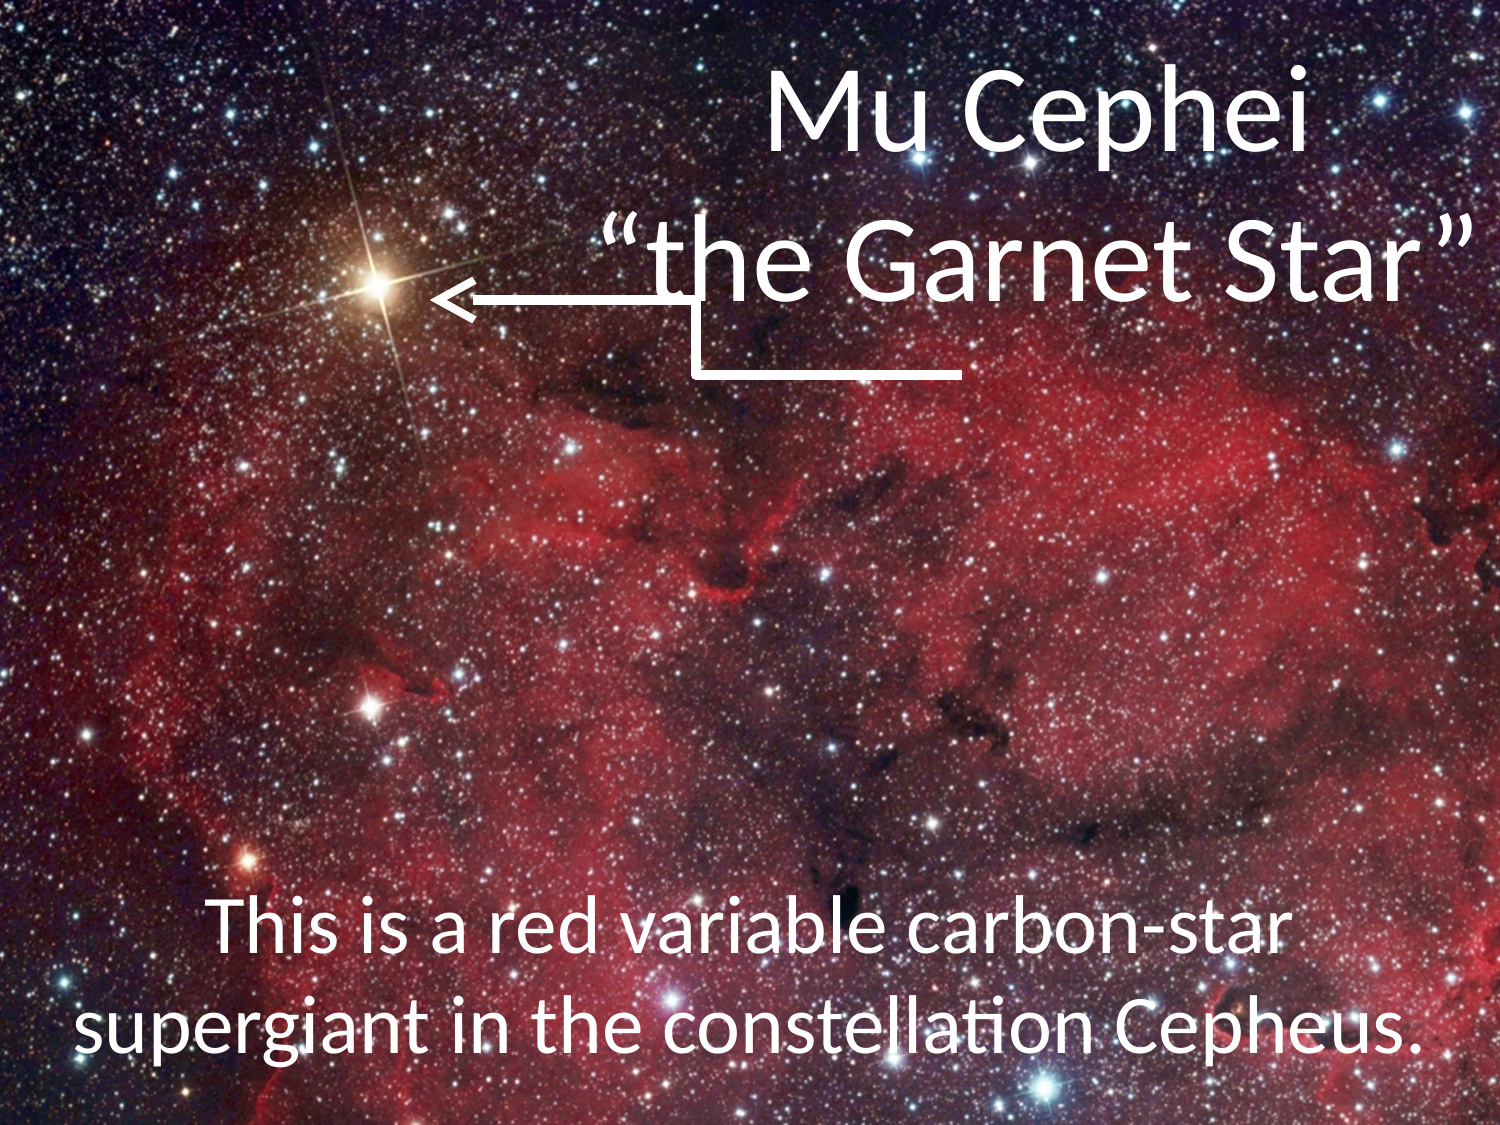

Mu Cephei
“the Garnet Star”
This is a red variable carbon-star supergiant in the constellation Cepheus.